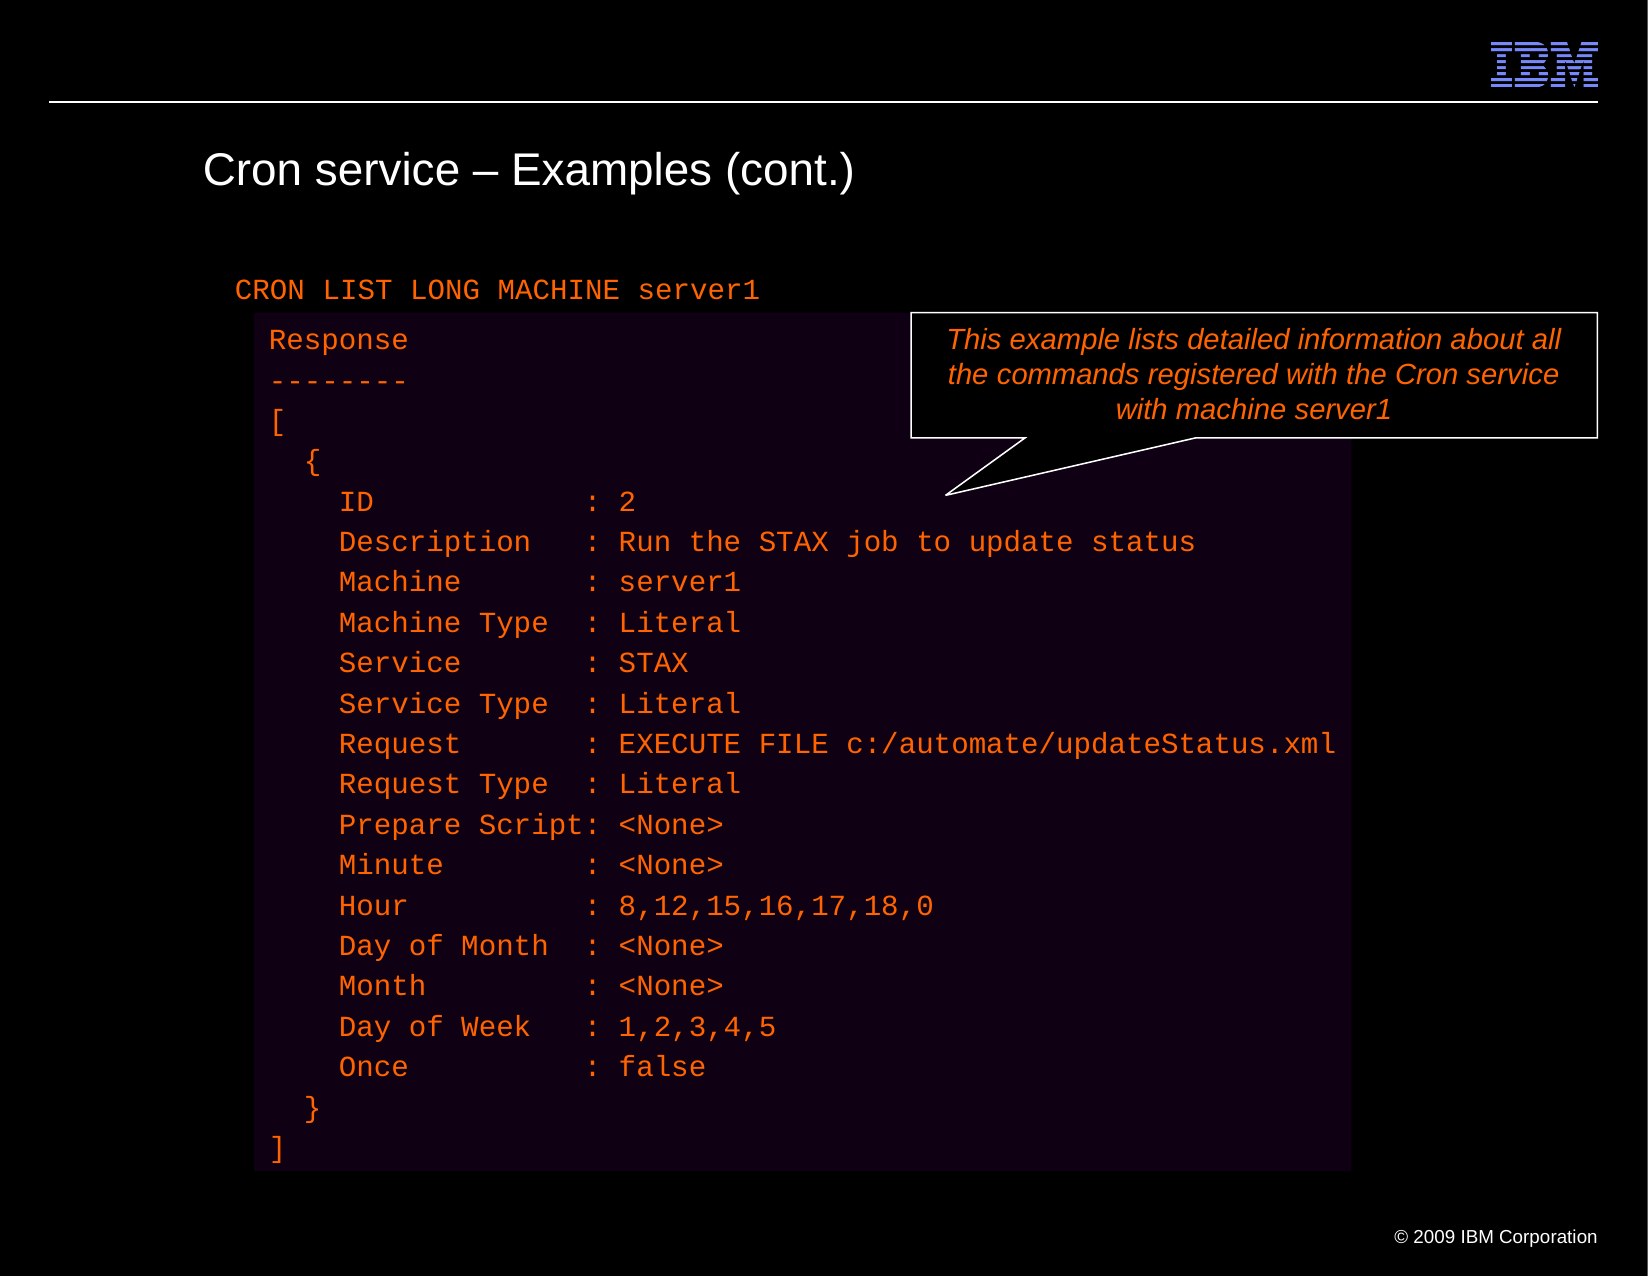

# Cron service – Examples (cont.)
CRON LIST LONG MACHINE server1
Response
--------
[
 {
 ID : 2
 Description : Run the STAX job to update status
 Machine : server1
 Machine Type : Literal
 Service : STAX
 Service Type : Literal
 Request : EXECUTE FILE c:/automate/updateStatus.xml
 Request Type : Literal
 Prepare Script: <None>
 Minute : <None>
 Hour : 8,12,15,16,17,18,0
 Day of Month : <None>
 Month : <None>
 Day of Week : 1,2,3,4,5
 Once : false
 }
]
This example lists detailed information about all the commands registered with the Cron service with machine server1